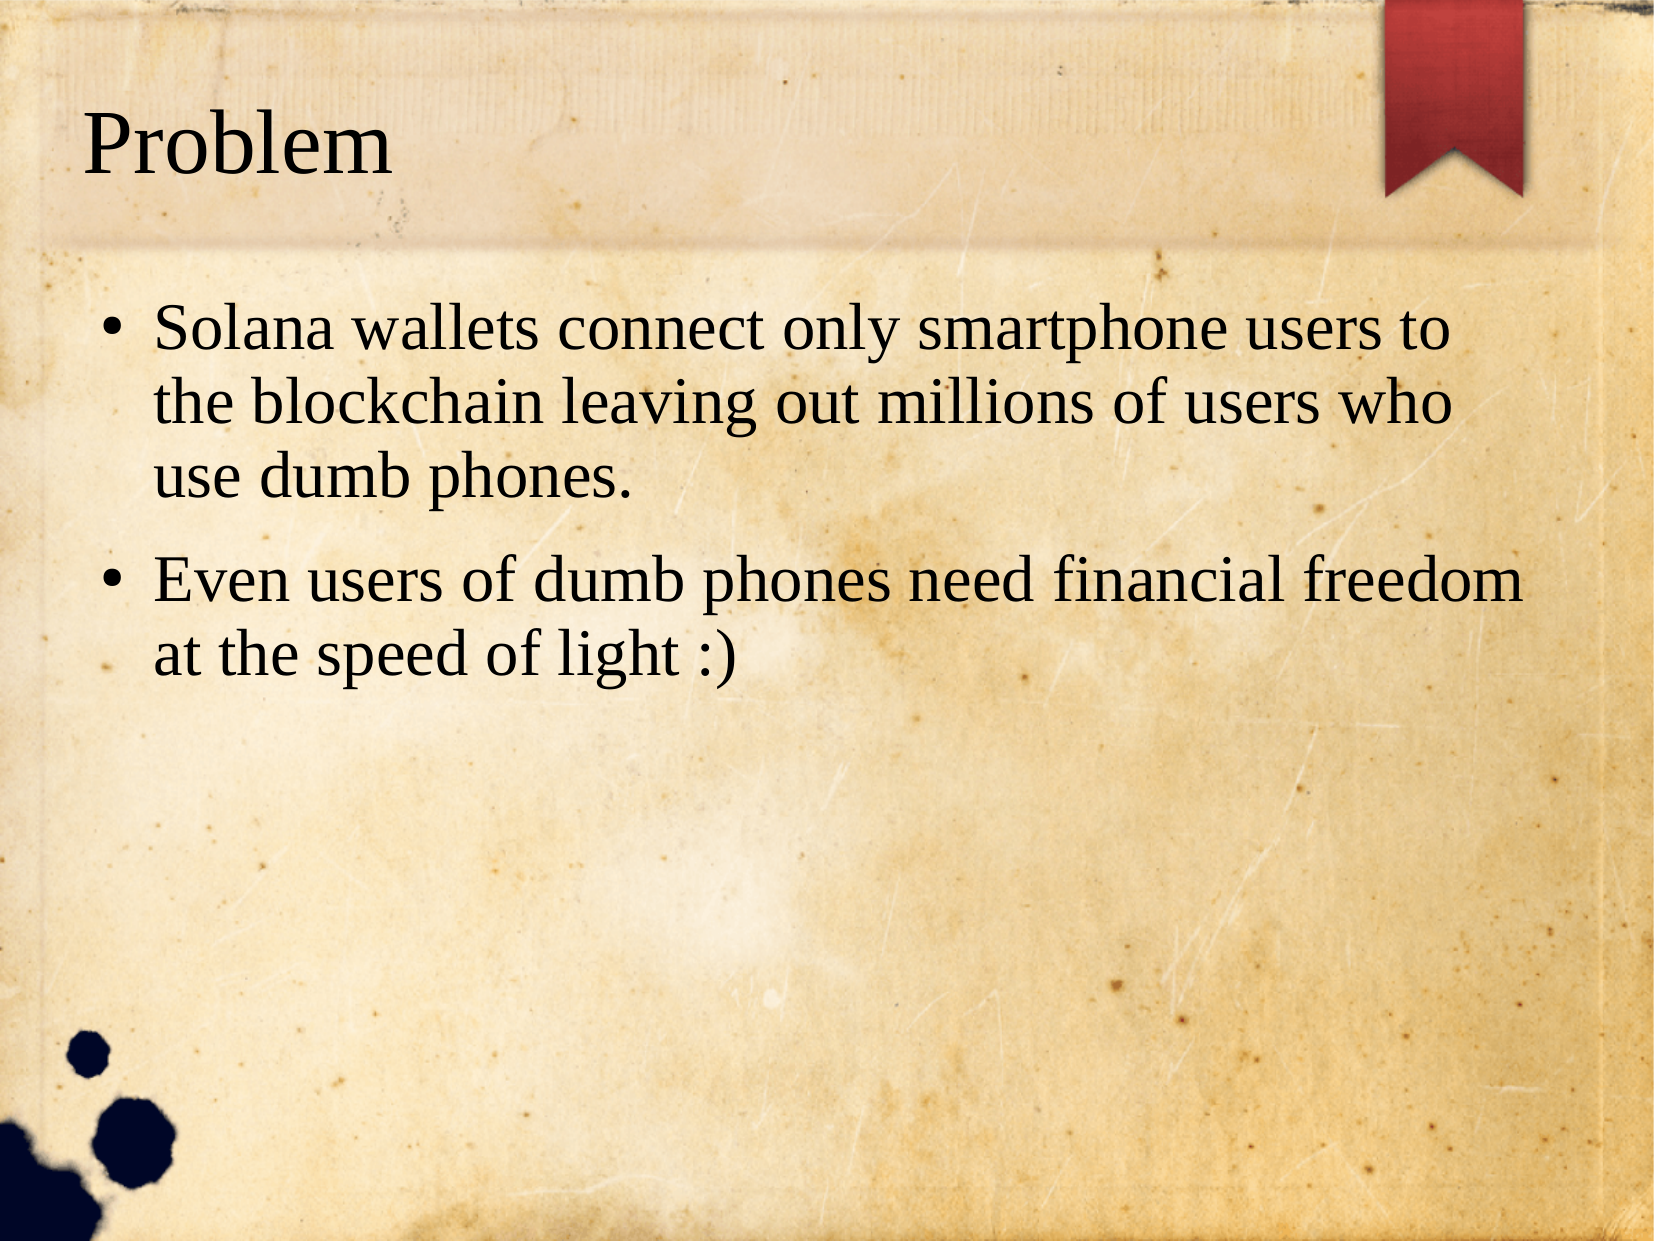

# Problem
Solana wallets connect only smartphone users to the blockchain leaving out millions of users who use dumb phones.
Even users of dumb phones need financial freedom at the speed of light :)